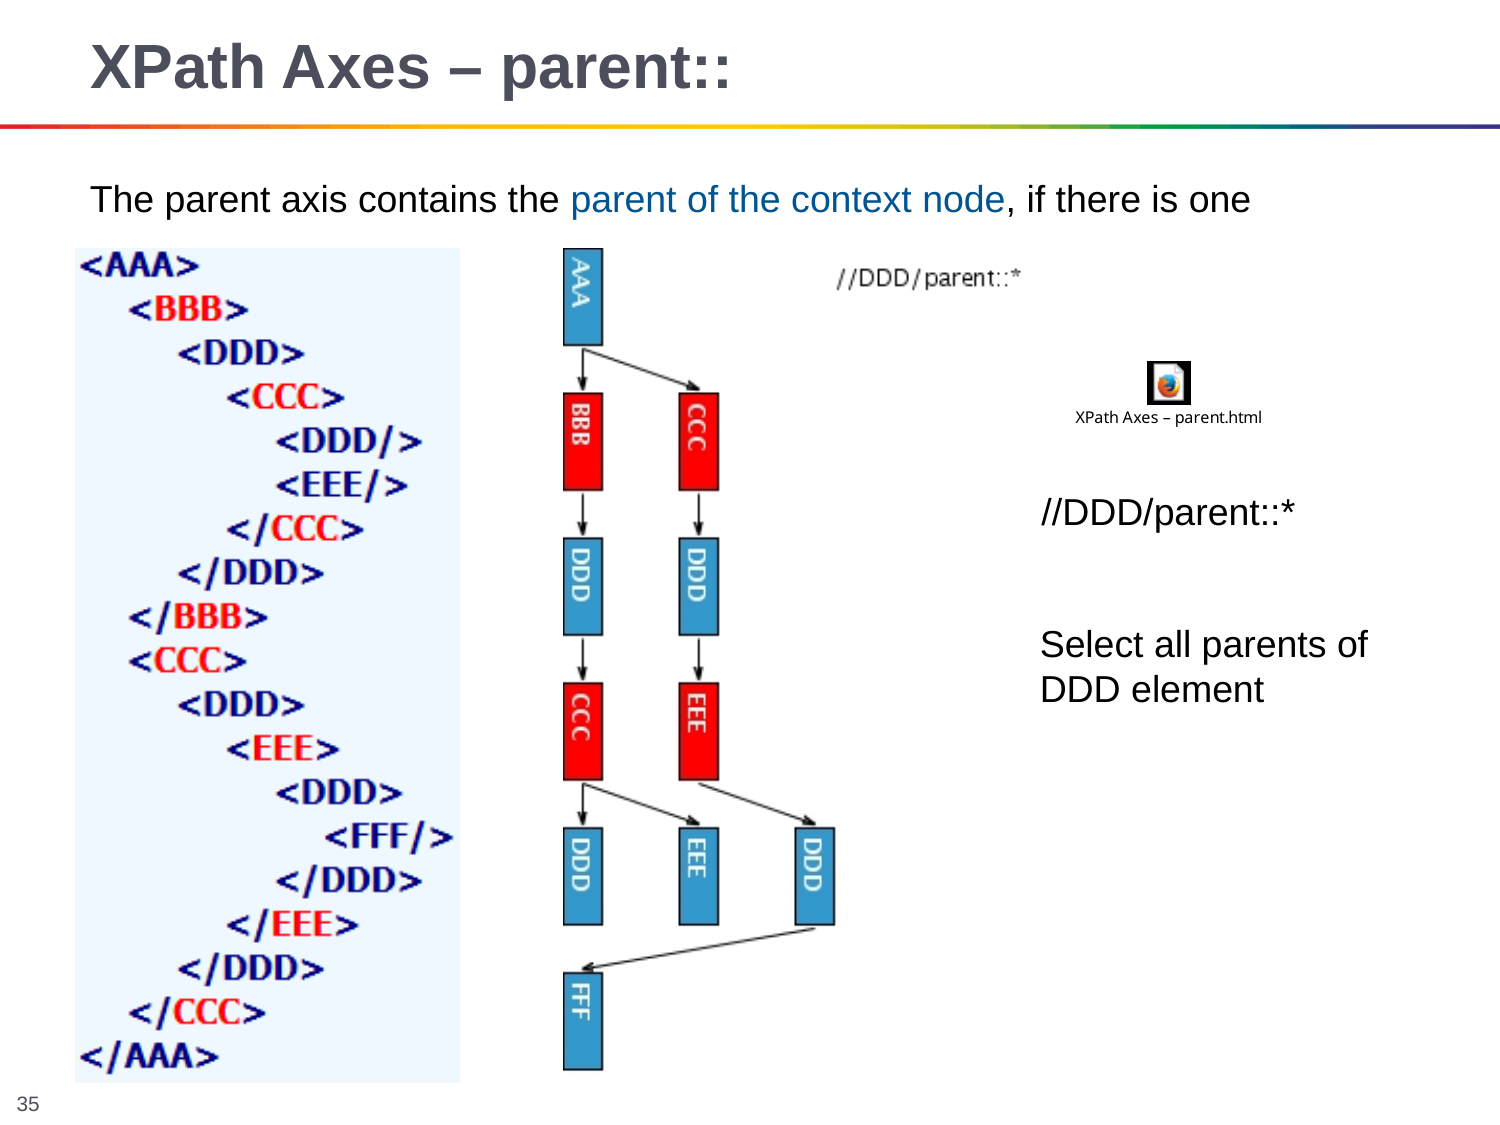

# XPath Axes – parent::
The parent axis contains the parent of the context node, if there is one
//DDD/parent::*
Select all parents of DDD element